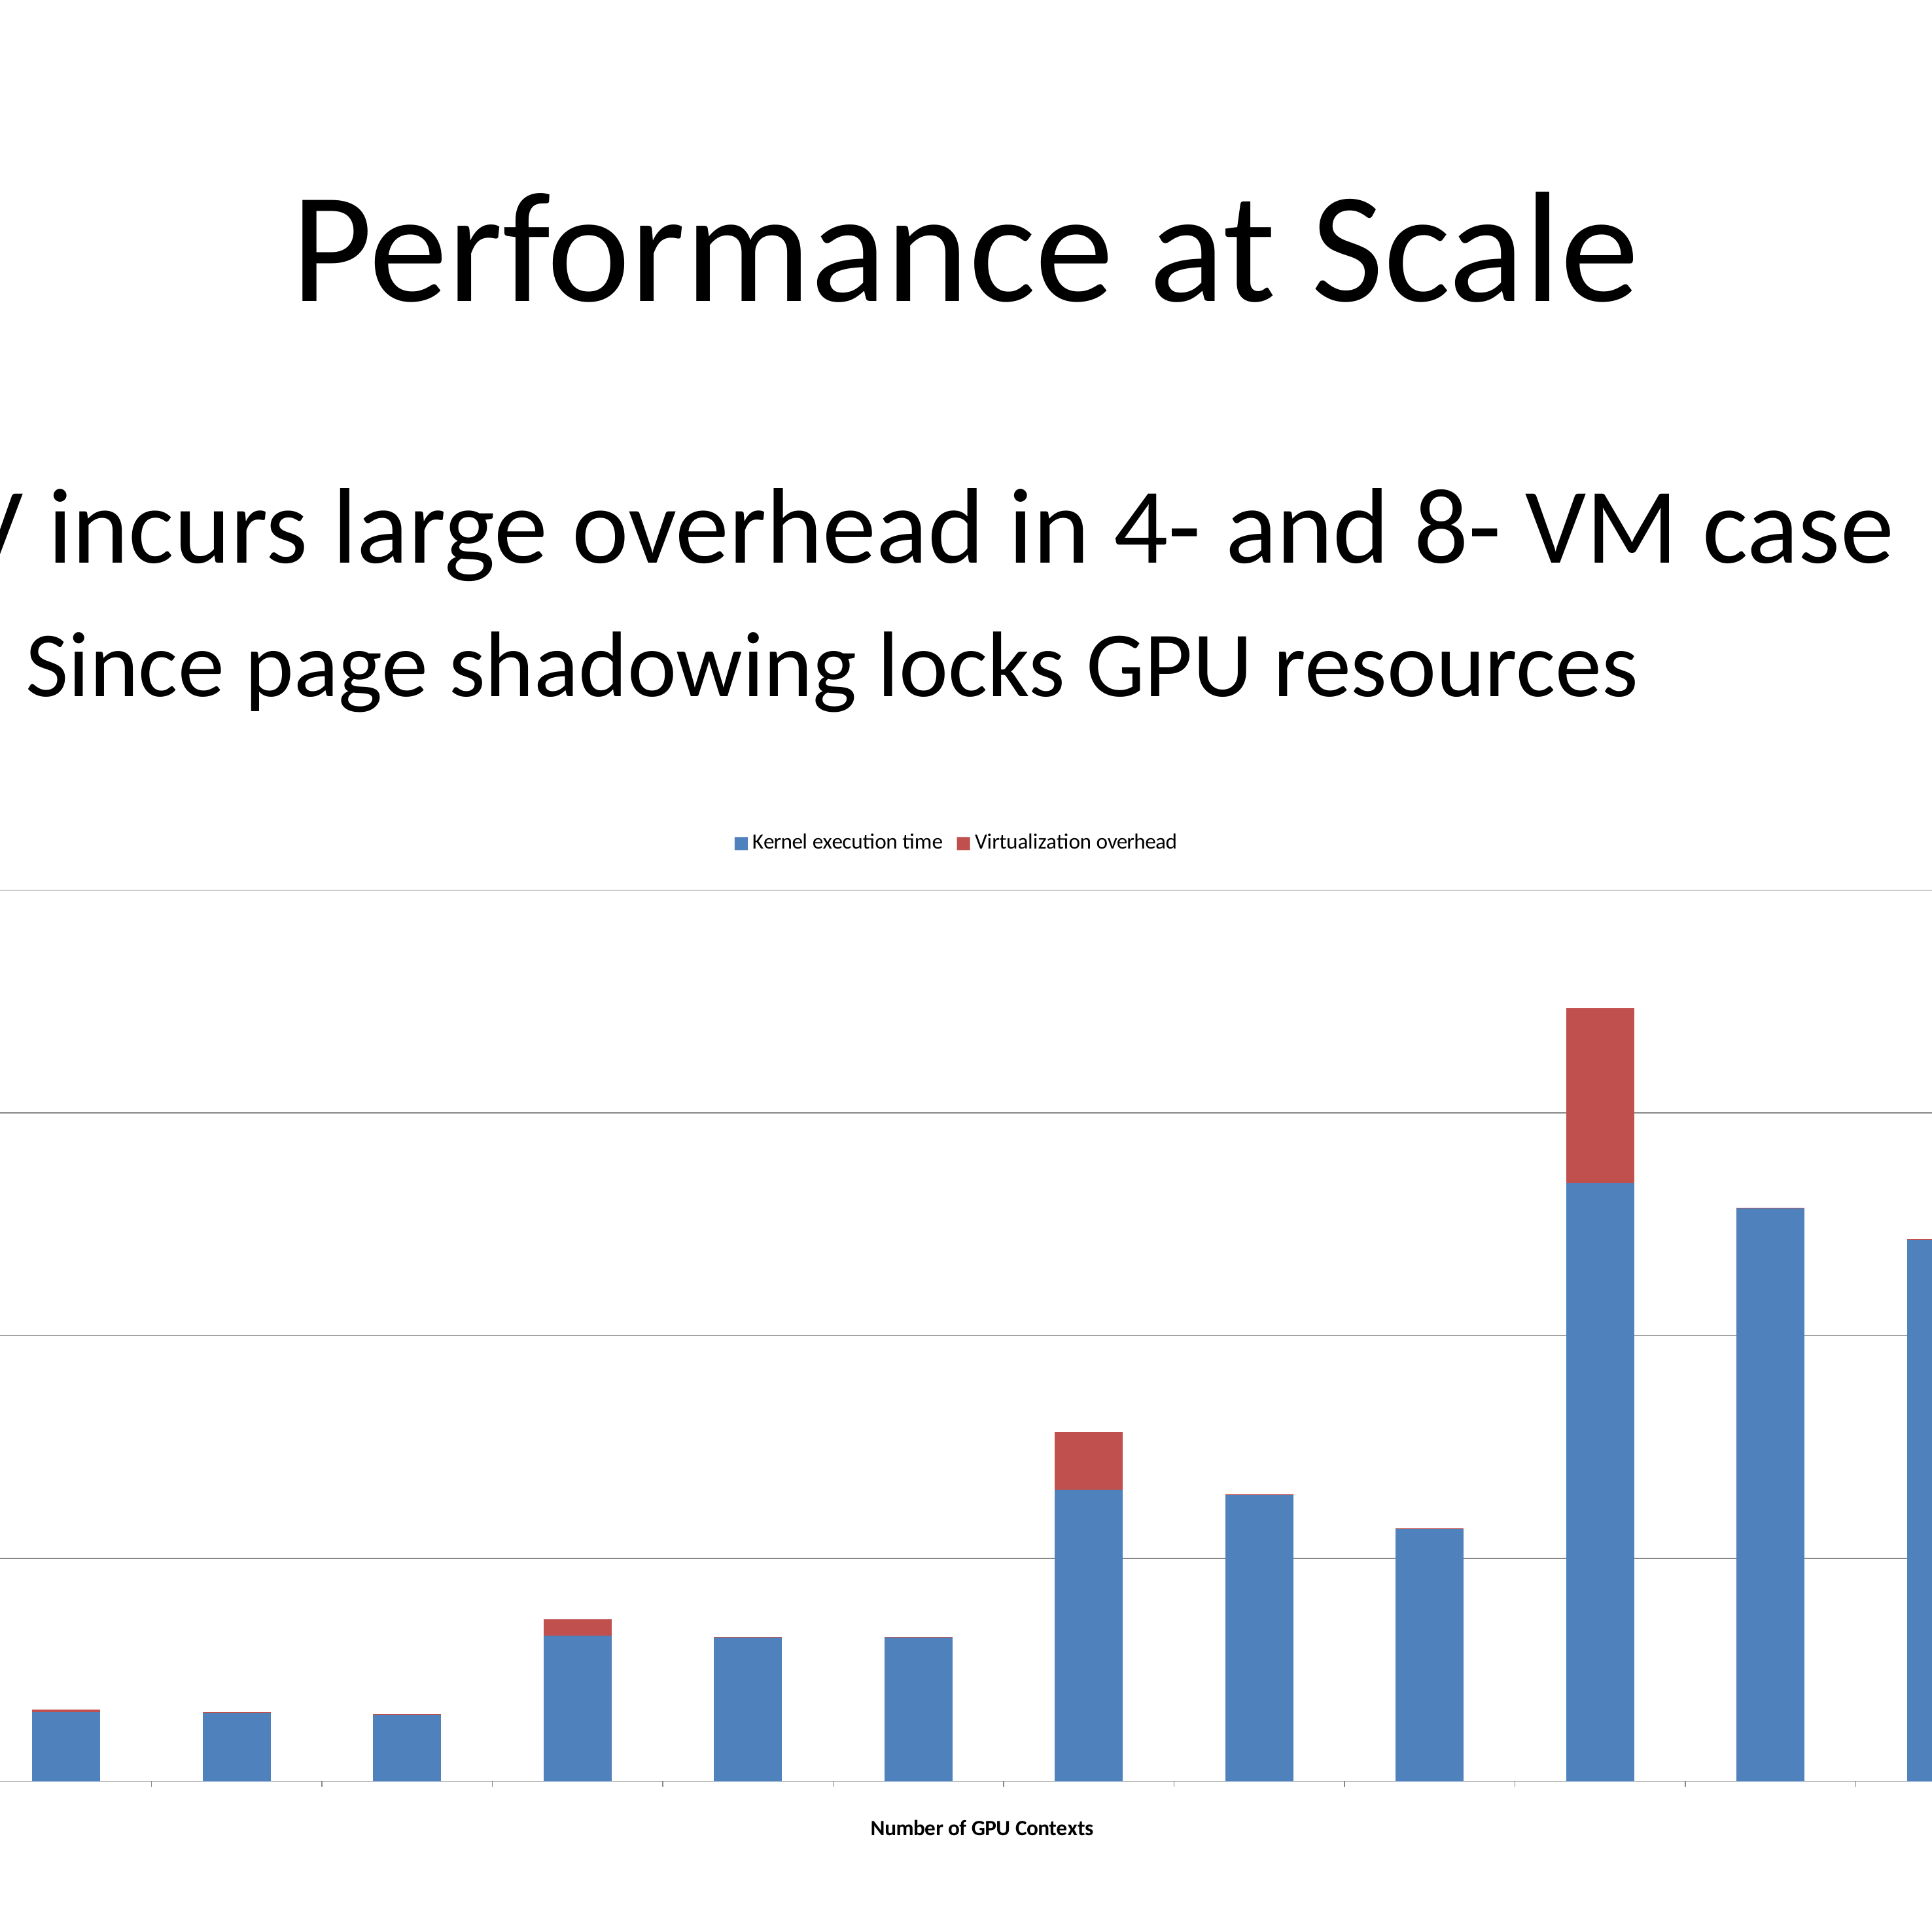

# Performance at Scale
FV incurs large overhead in 4- and 8- VM case
Since page shadowing locks GPU resources
### Chart
| Category | Kernel execution time | Virtualization overhead |
|---|---|---|
| None | 31.130251 | 0.894279 |
| None | 31.079069 | 0.041762 |
| None | 30.051892 | 0.014363 |
| None | 65.3057289999999 | 7.409223 |
| None | 64.8377435 | 0.040495 |
| None | 64.763956 | 0.0181925 |
| None | 130.9509405 | 25.78173225 |
| None | 128.86189625 | 0.04899375 |
| None | 113.56304925 | 0.021844 |
| None | 268.624536125 | 78.386161875 |
| None | 257.228747625 | 0.081278125 |
| None | 243.2214455 | 0.028915375 |